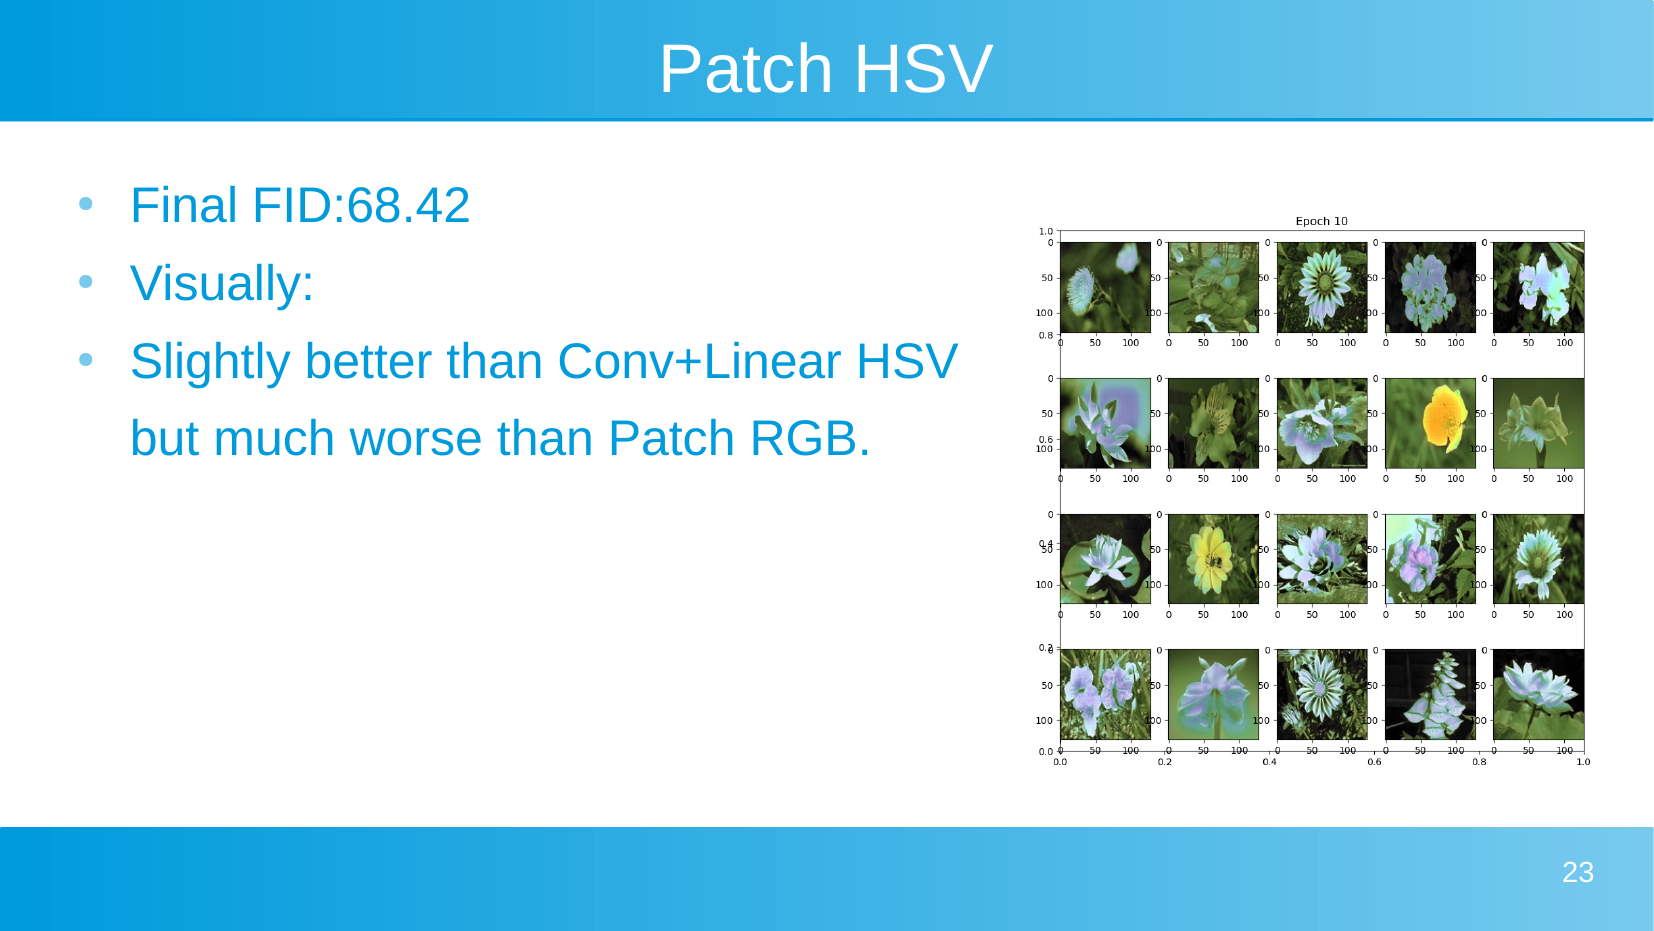

# Patch HSV
Final FID:68.42
Visually:
Slightly better than Conv+Linear HSV
but much worse than Patch RGB.
23